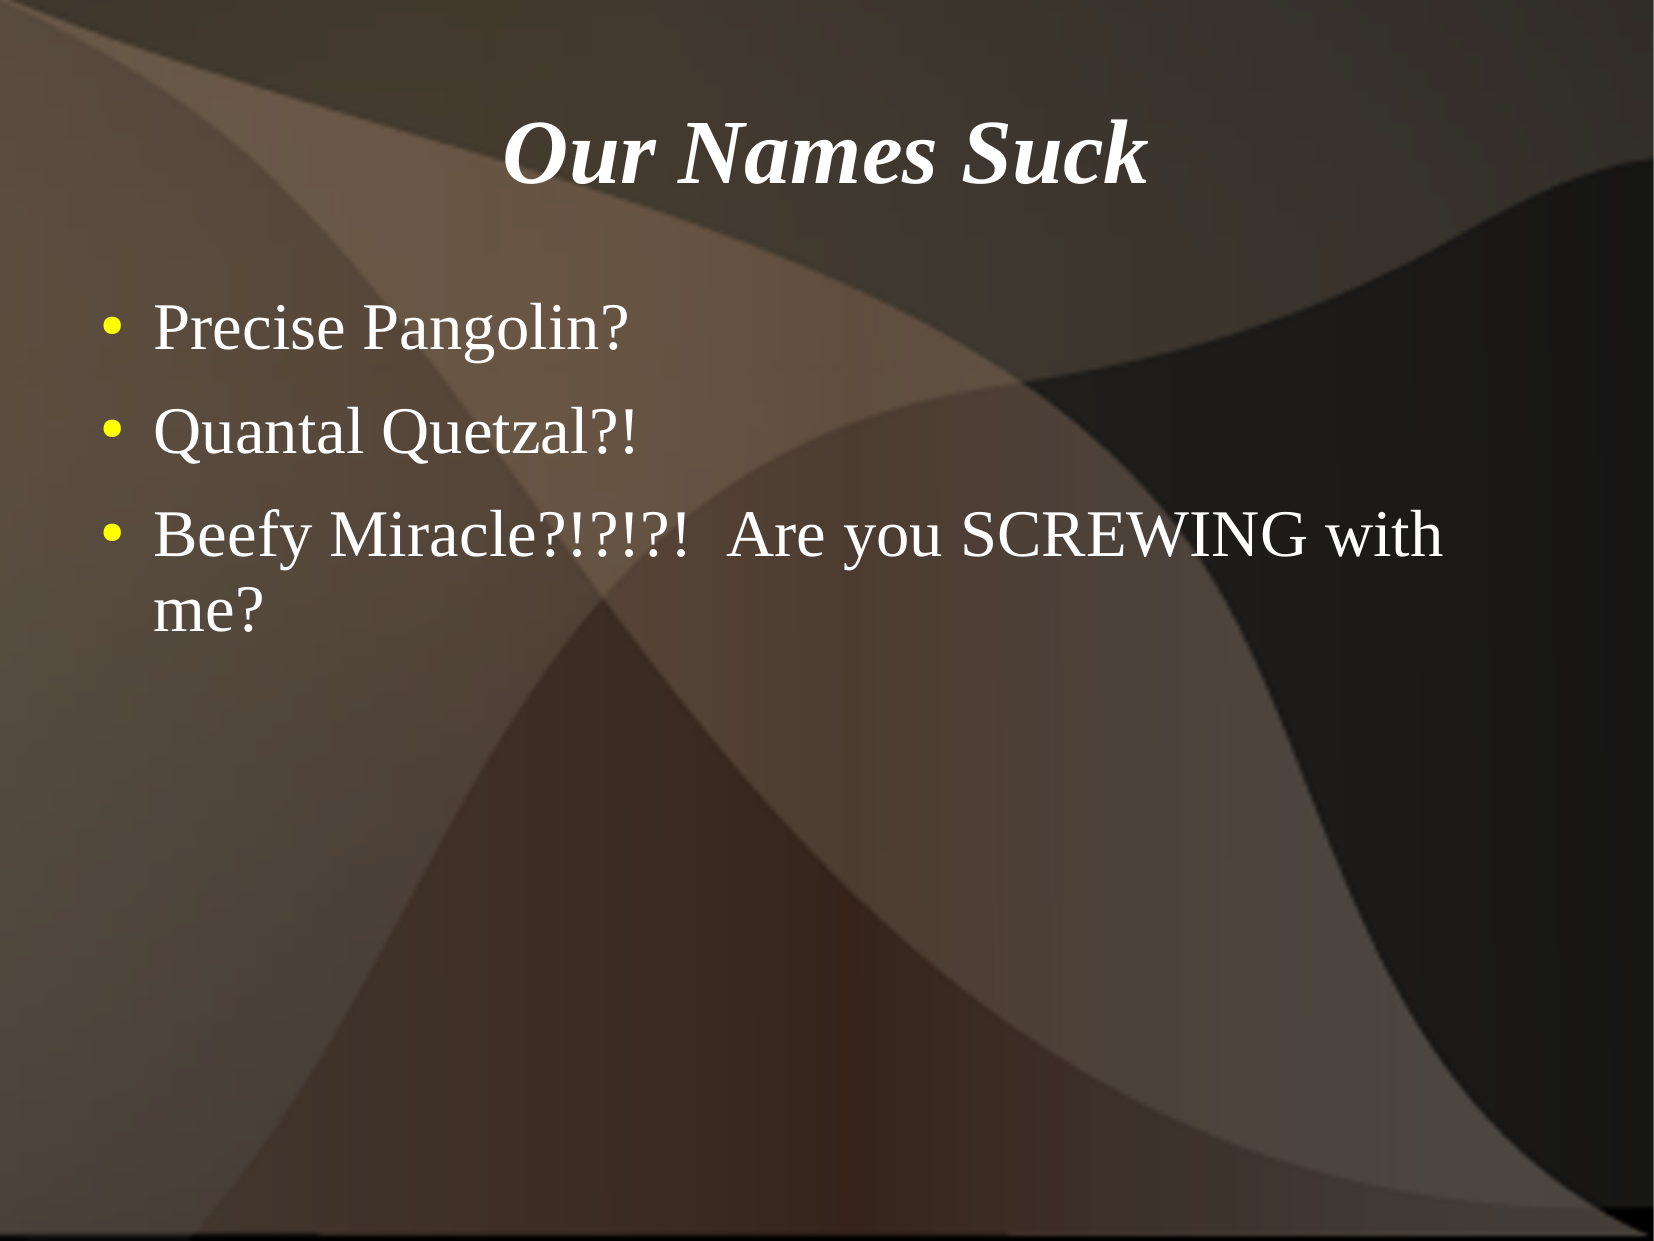

# Our Names Suck
Precise Pangolin?
Quantal Quetzal?!
Beefy Miracle?!?!?! Are you SCREWING with me?